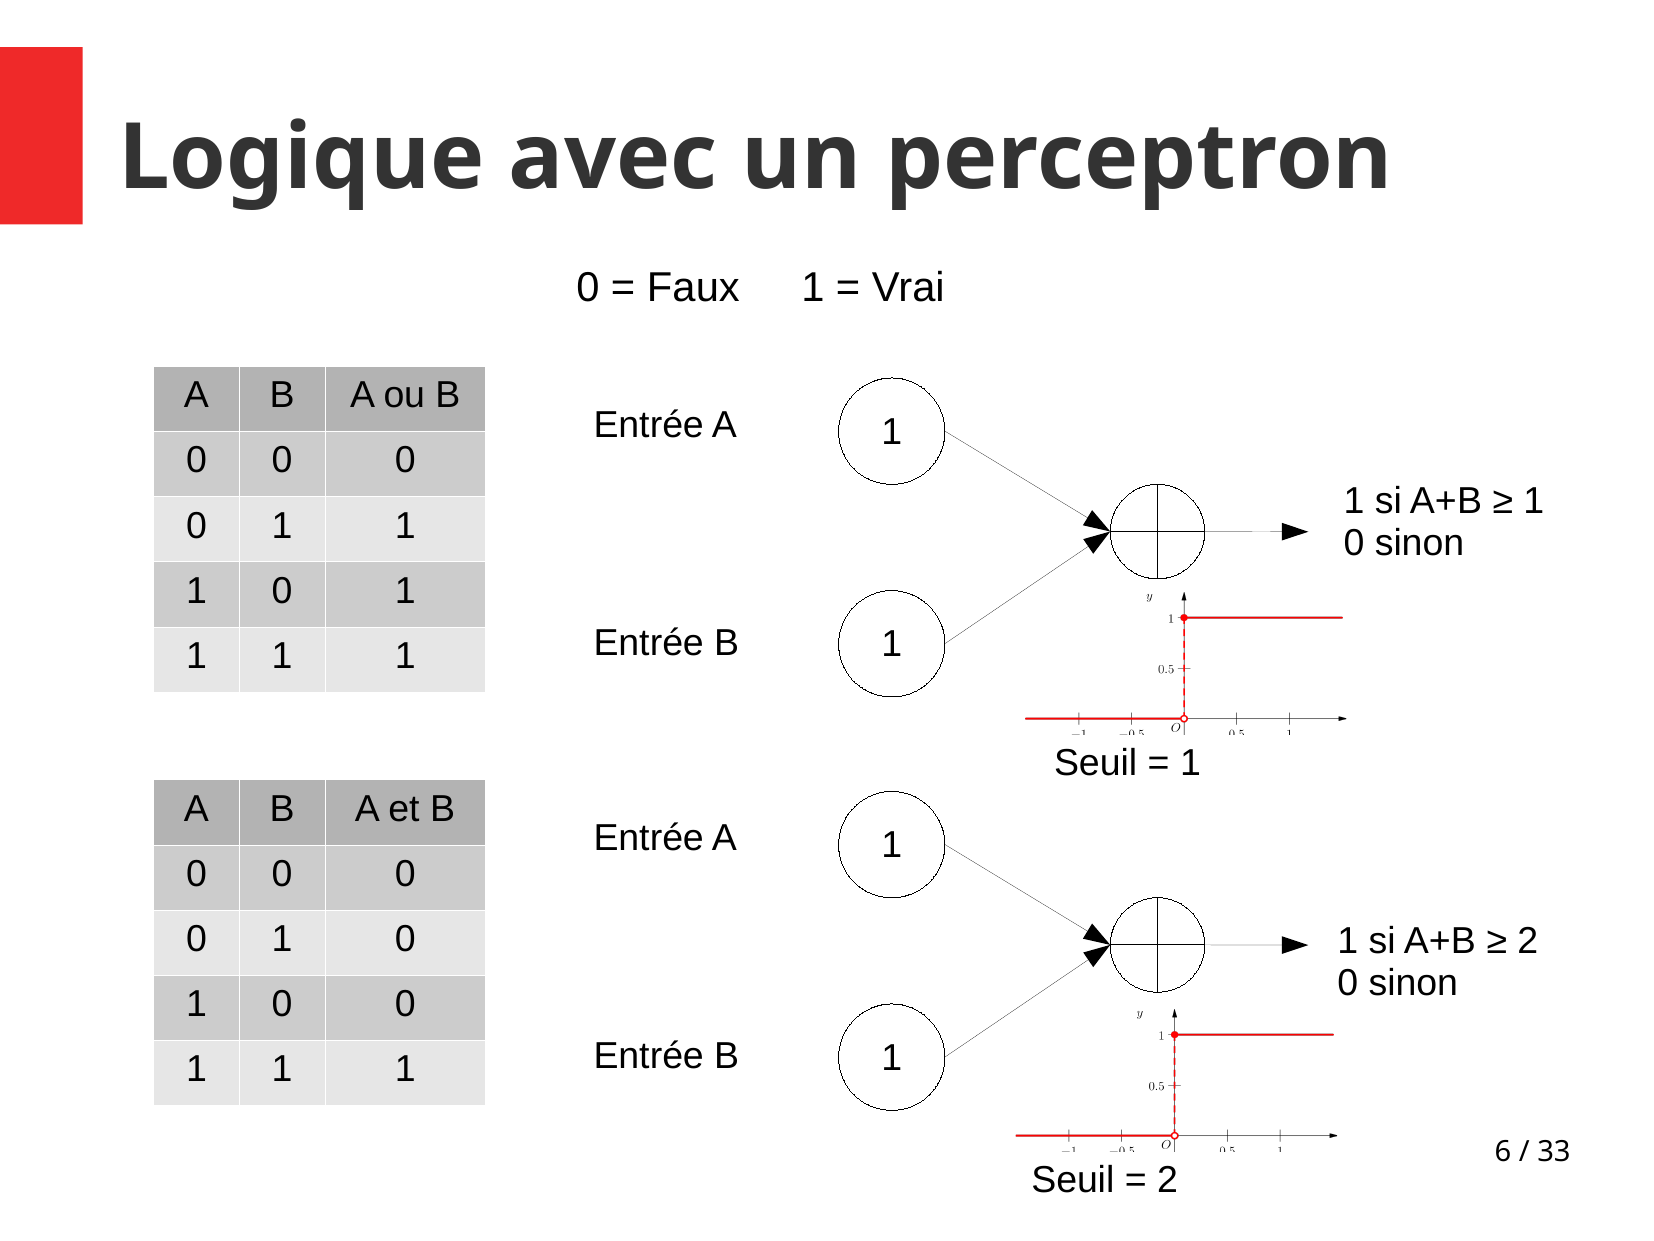

# Logique avec un perceptron
0 = Faux 	1 = Vrai
| A | B | A ou B |
| --- | --- | --- |
| 0 | 0 | 0 |
| 0 | 1 | 1 |
| 1 | 0 | 1 |
| 1 | 1 | 1 |
1
Entrée A
1 si A+B ≥ 1
0 sinon
1
Entrée B
Seuil = 1
| A | B | A et B |
| --- | --- | --- |
| 0 | 0 | 0 |
| 0 | 1 | 0 |
| 1 | 0 | 0 |
| 1 | 1 | 1 |
1
Entrée A
1 si A+B ≥ 2
0 sinon
1
Entrée B
6
Seuil = 2